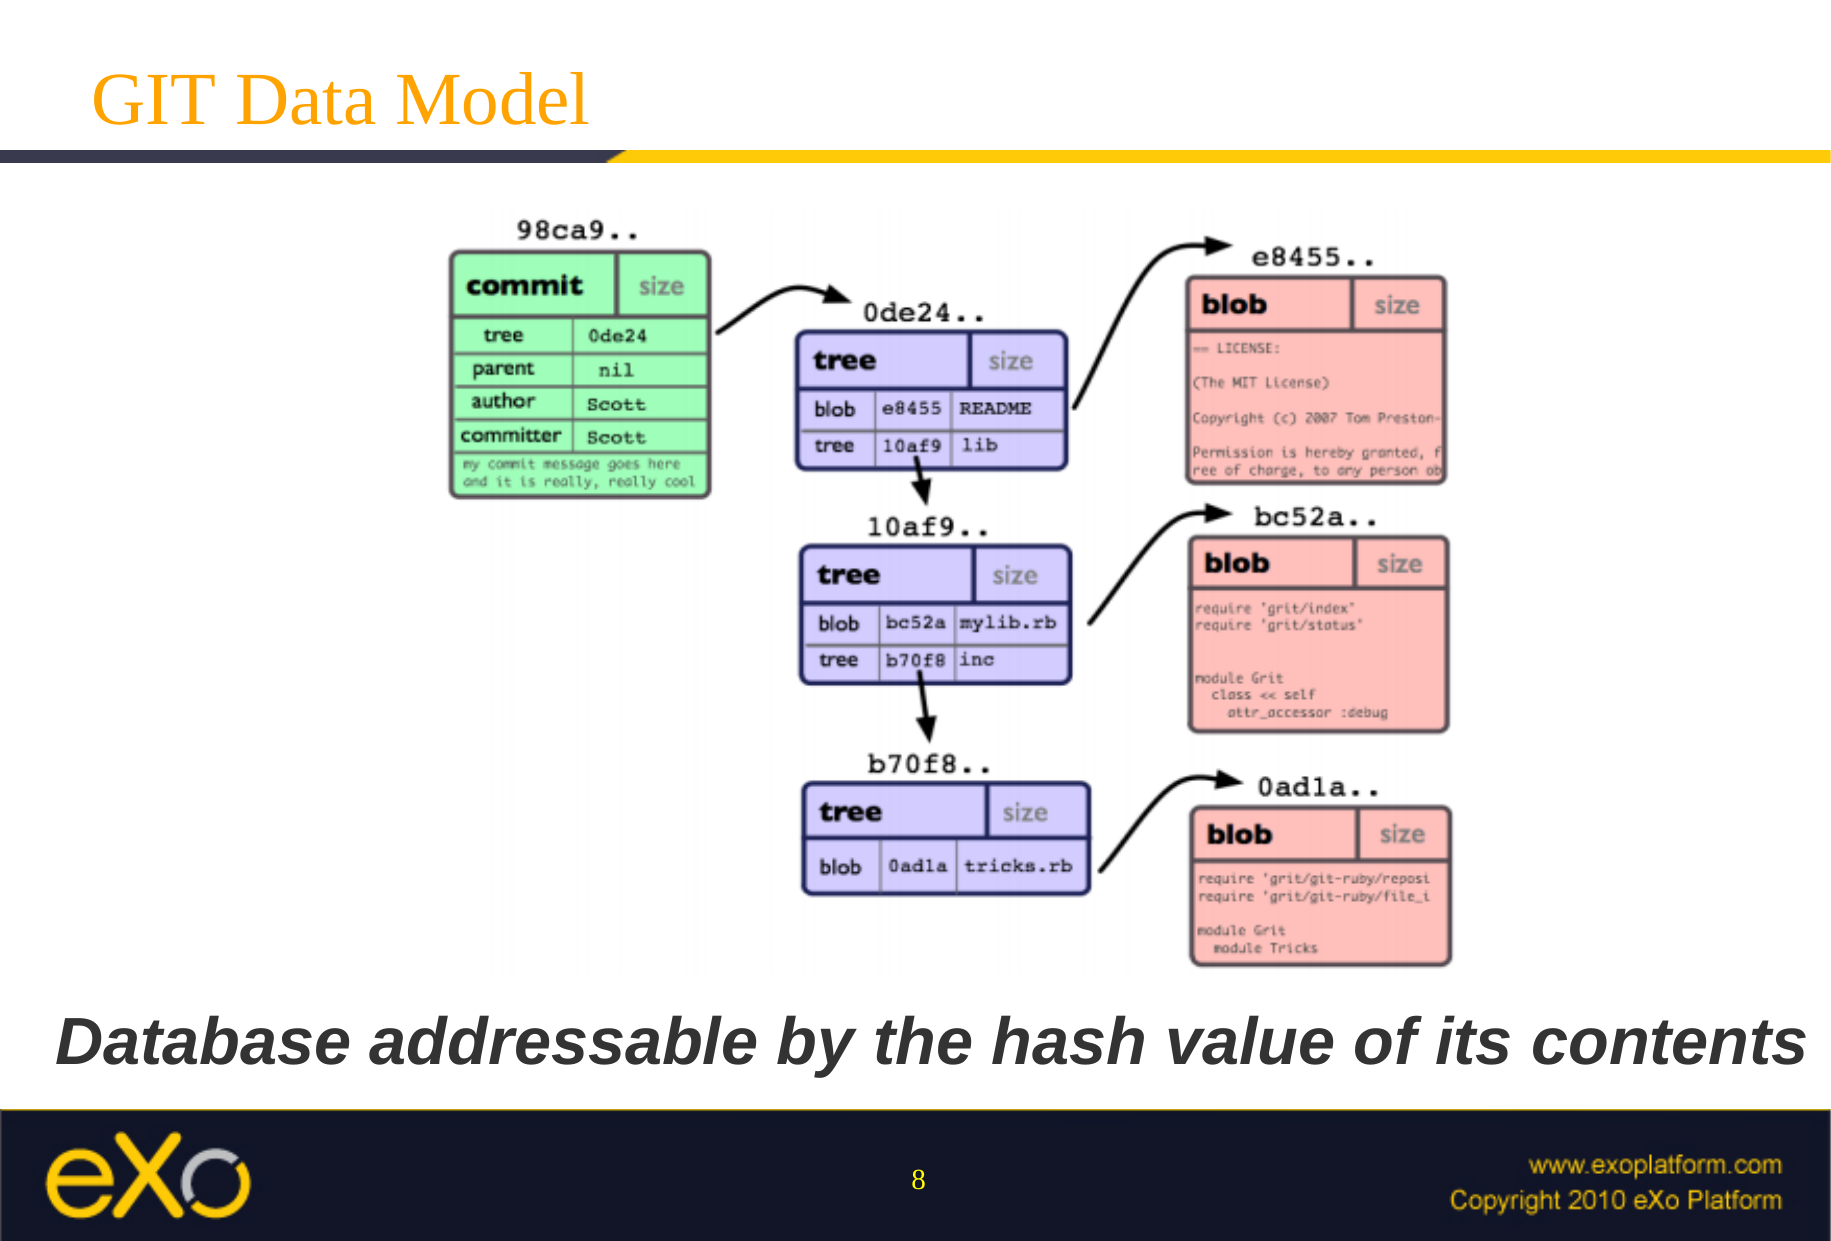

GIT Data Model
Database addressable by the hash value of its contents